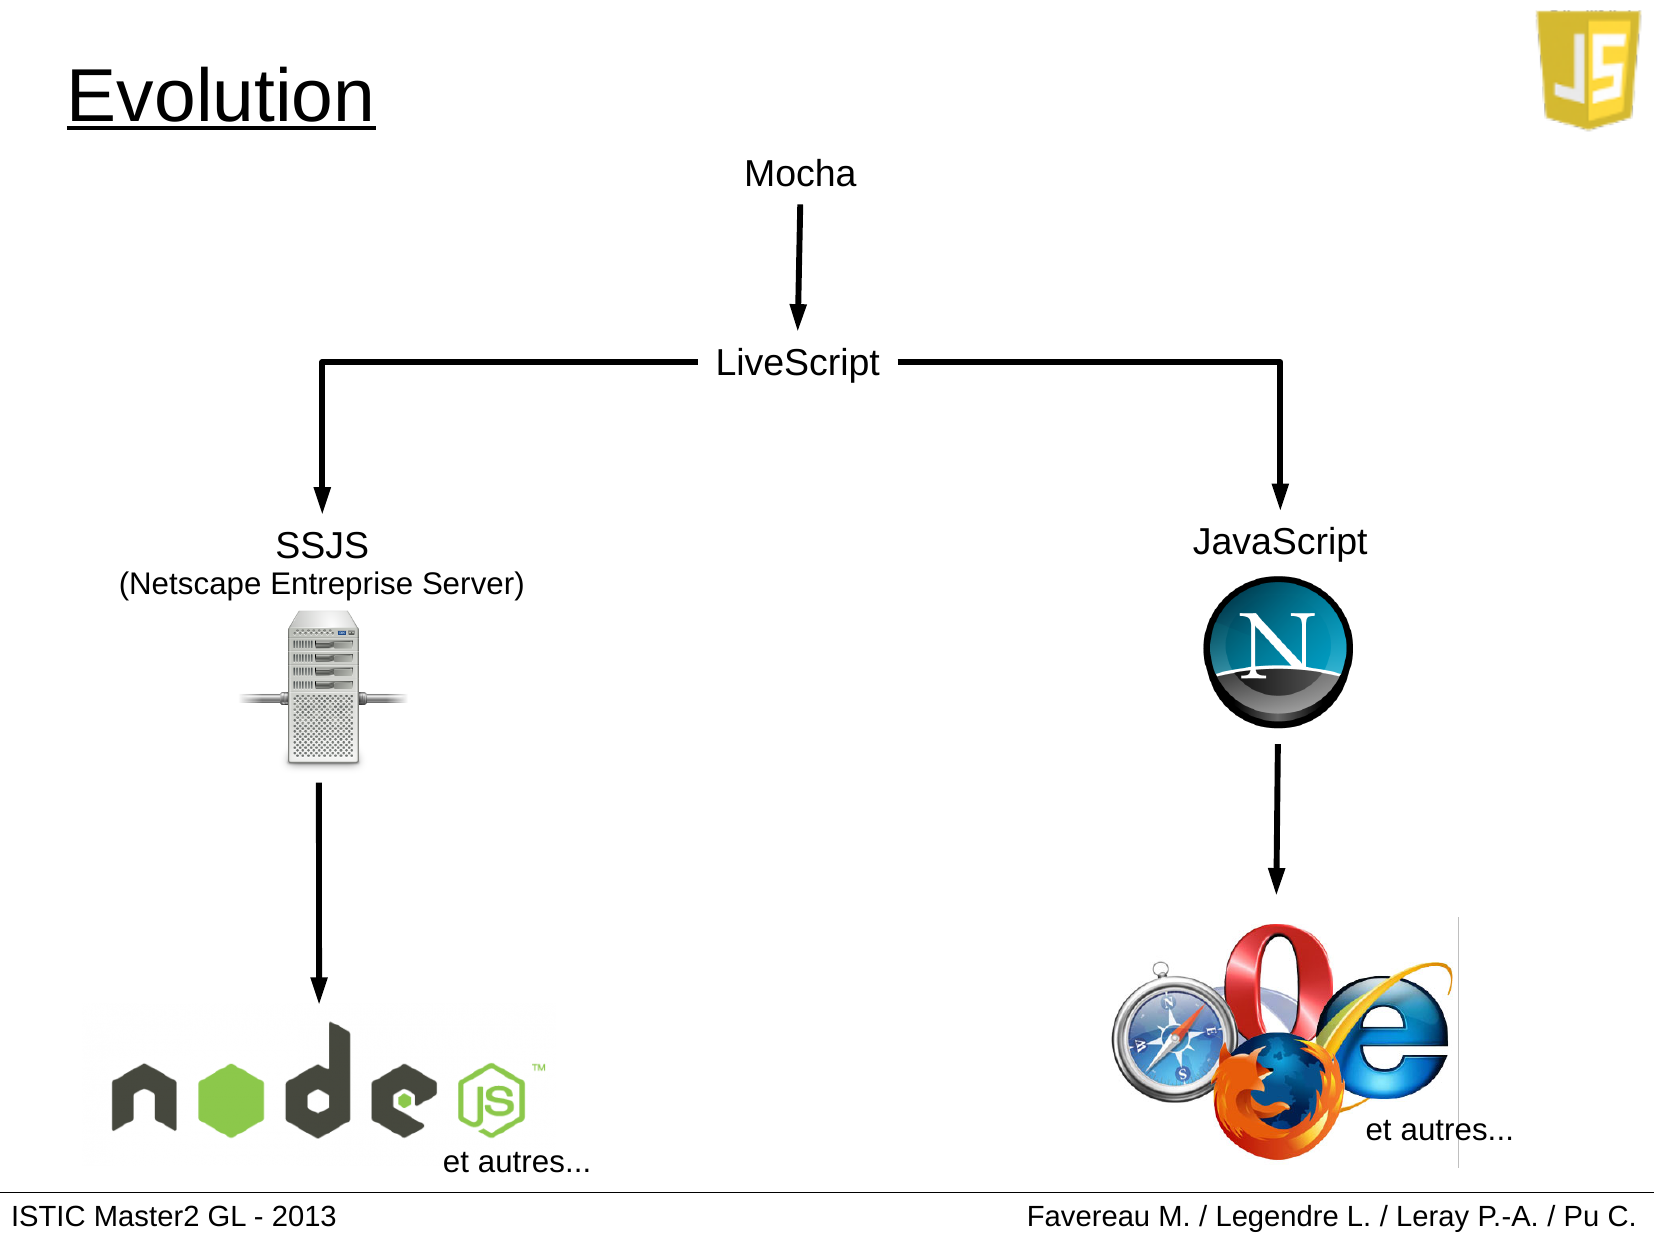

# Evolution
Mocha
LiveScript
JavaScript
SSJS
(Netscape Entreprise Server)
et autres...
et autres...
ISTIC Master2 GL - 2013
Favereau M. / Legendre L. / Leray P.-A. / Pu C.